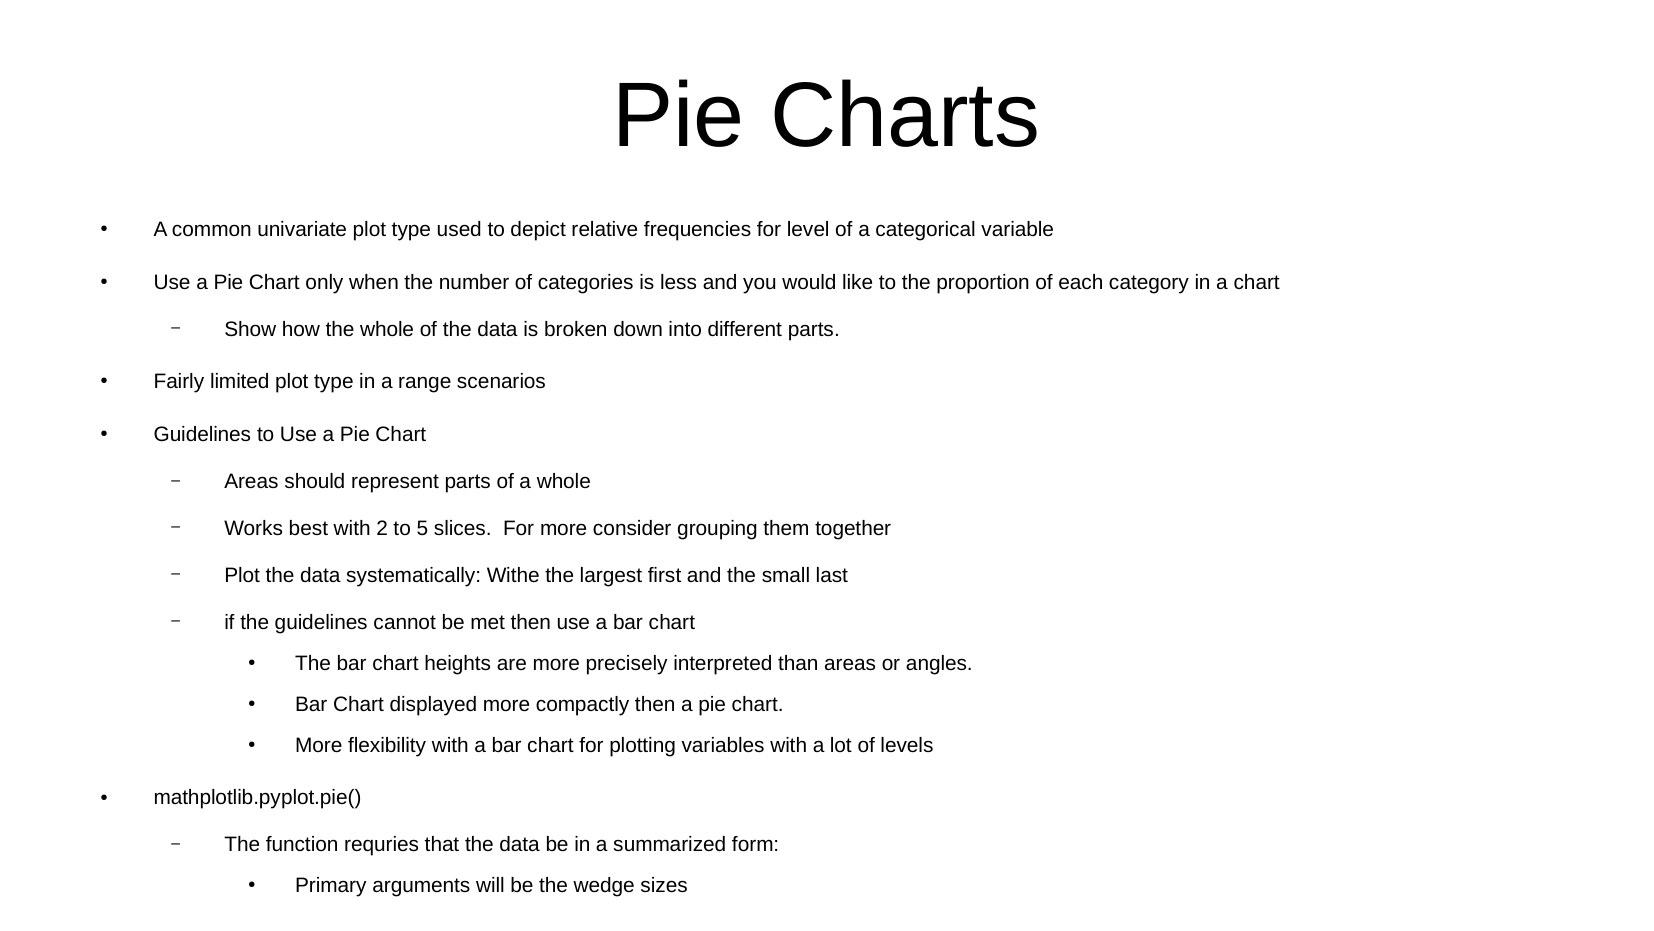

# Pie Charts
A common univariate plot type used to depict relative frequencies for level of a categorical variable
Use a Pie Chart only when the number of categories is less and you would like to the proportion of each category in a chart
Show how the whole of the data is broken down into different parts.
Fairly limited plot type in a range scenarios
Guidelines to Use a Pie Chart
Areas should represent parts of a whole
Works best with 2 to 5 slices. For more consider grouping them together
Plot the data systematically: Withe the largest first and the small last
if the guidelines cannot be met then use a bar chart
The bar chart heights are more precisely interpreted than areas or angles.
Bar Chart displayed more compactly then a pie chart.
More flexibility with a bar chart for plotting variables with a lot of levels
mathplotlib.pyplot.pie()
The function requries that the data be in a summarized form:
Primary arguments will be the wedge sizes